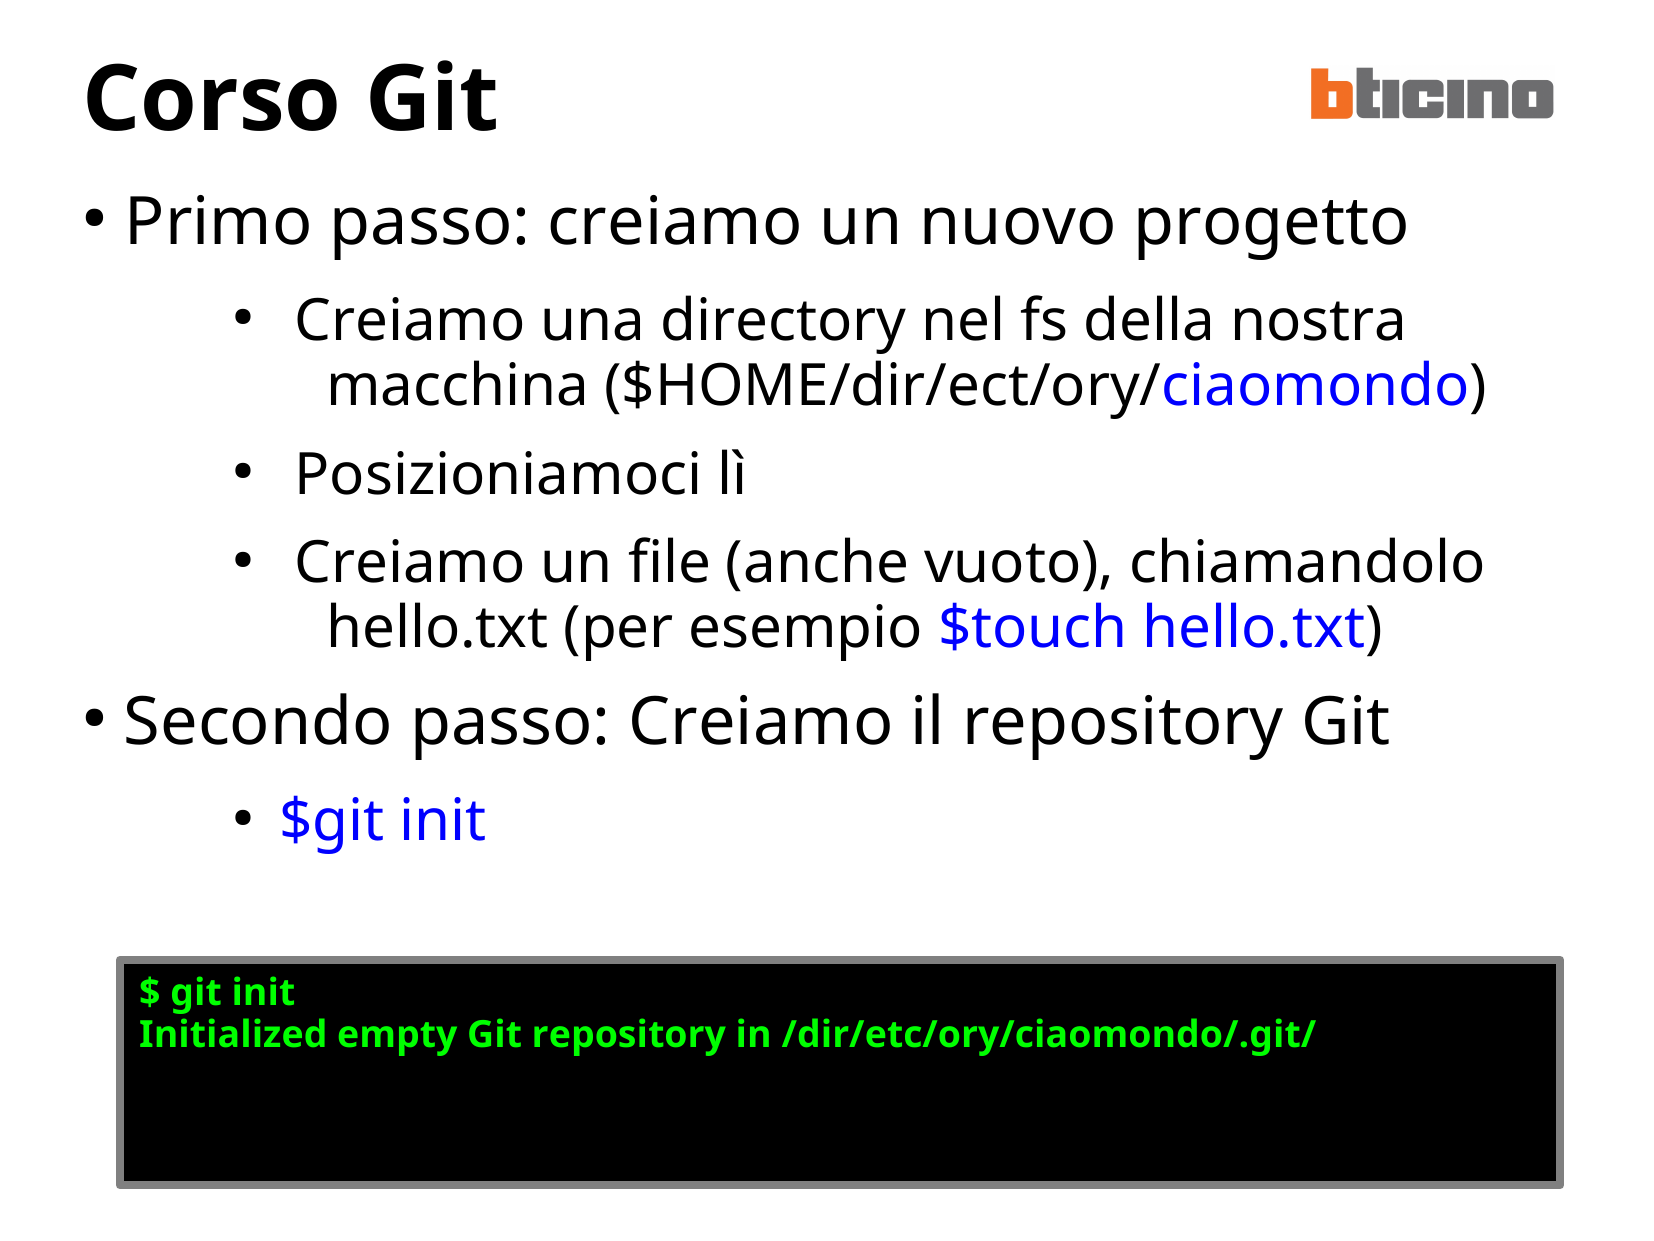

# Corso Git
 Primo passo: creiamo un nuovo progetto
 Creiamo una directory nel fs della nostra macchina ($HOME/dir/ect/ory/ciaomondo)
 Posizioniamoci lì
 Creiamo un file (anche vuoto), chiamandolo hello.txt (per esempio $touch hello.txt)
 Secondo passo: Creiamo il repository Git
$git init
$ git init
Initialized empty Git repository in /dir/etc/ory/ciaomondo/.git/